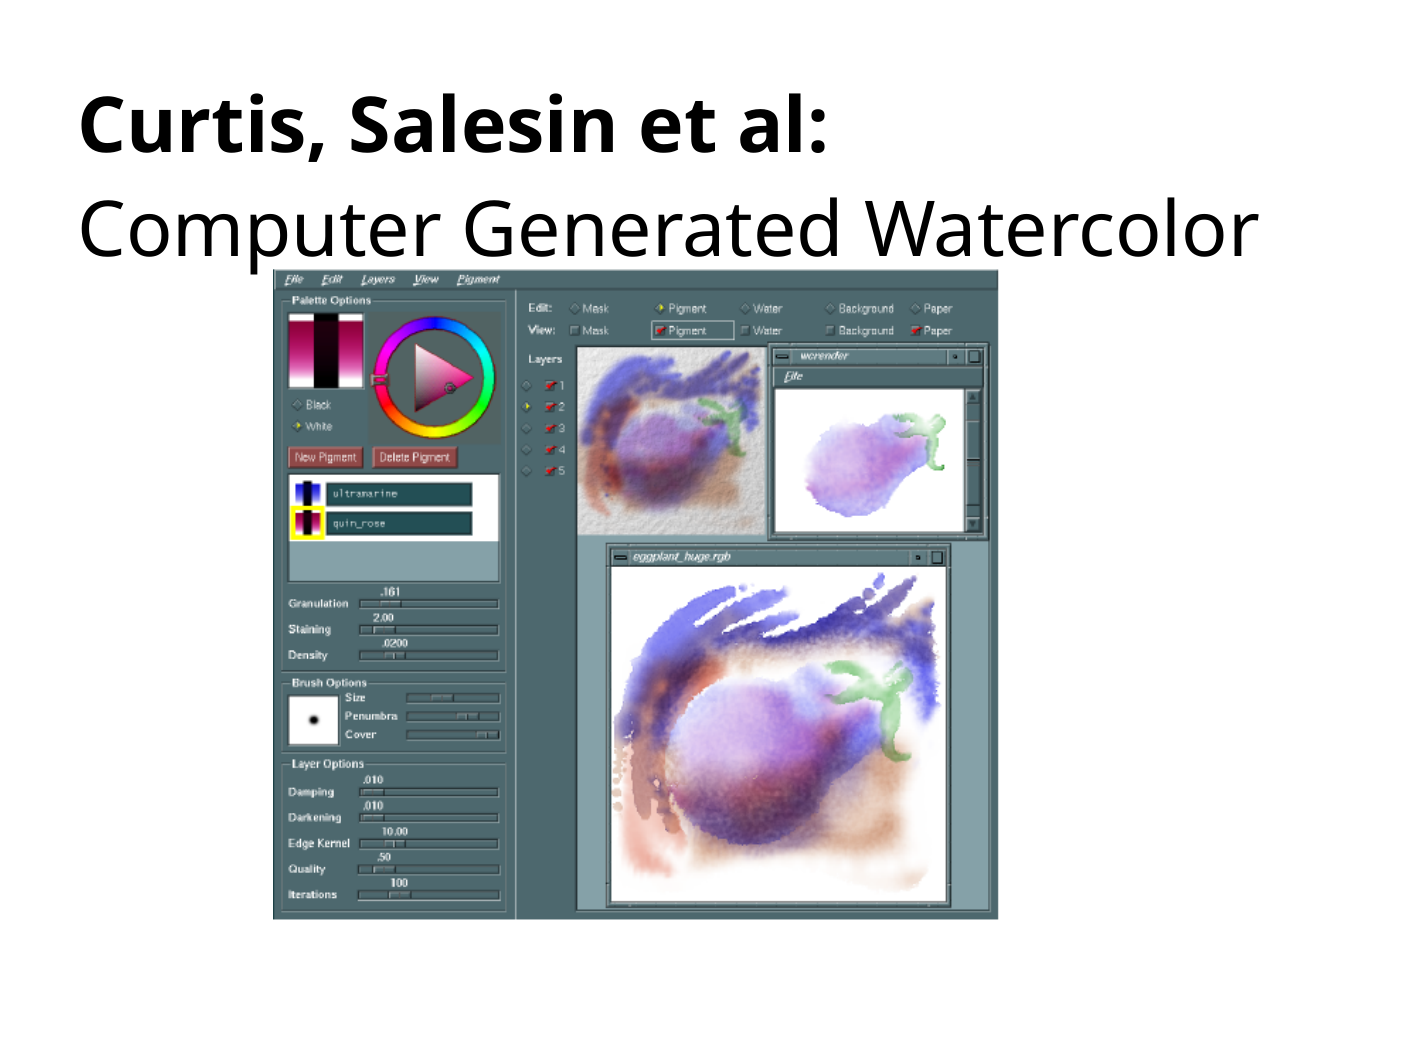

Curtis, Salesin et al:
Computer Generated Watercolor